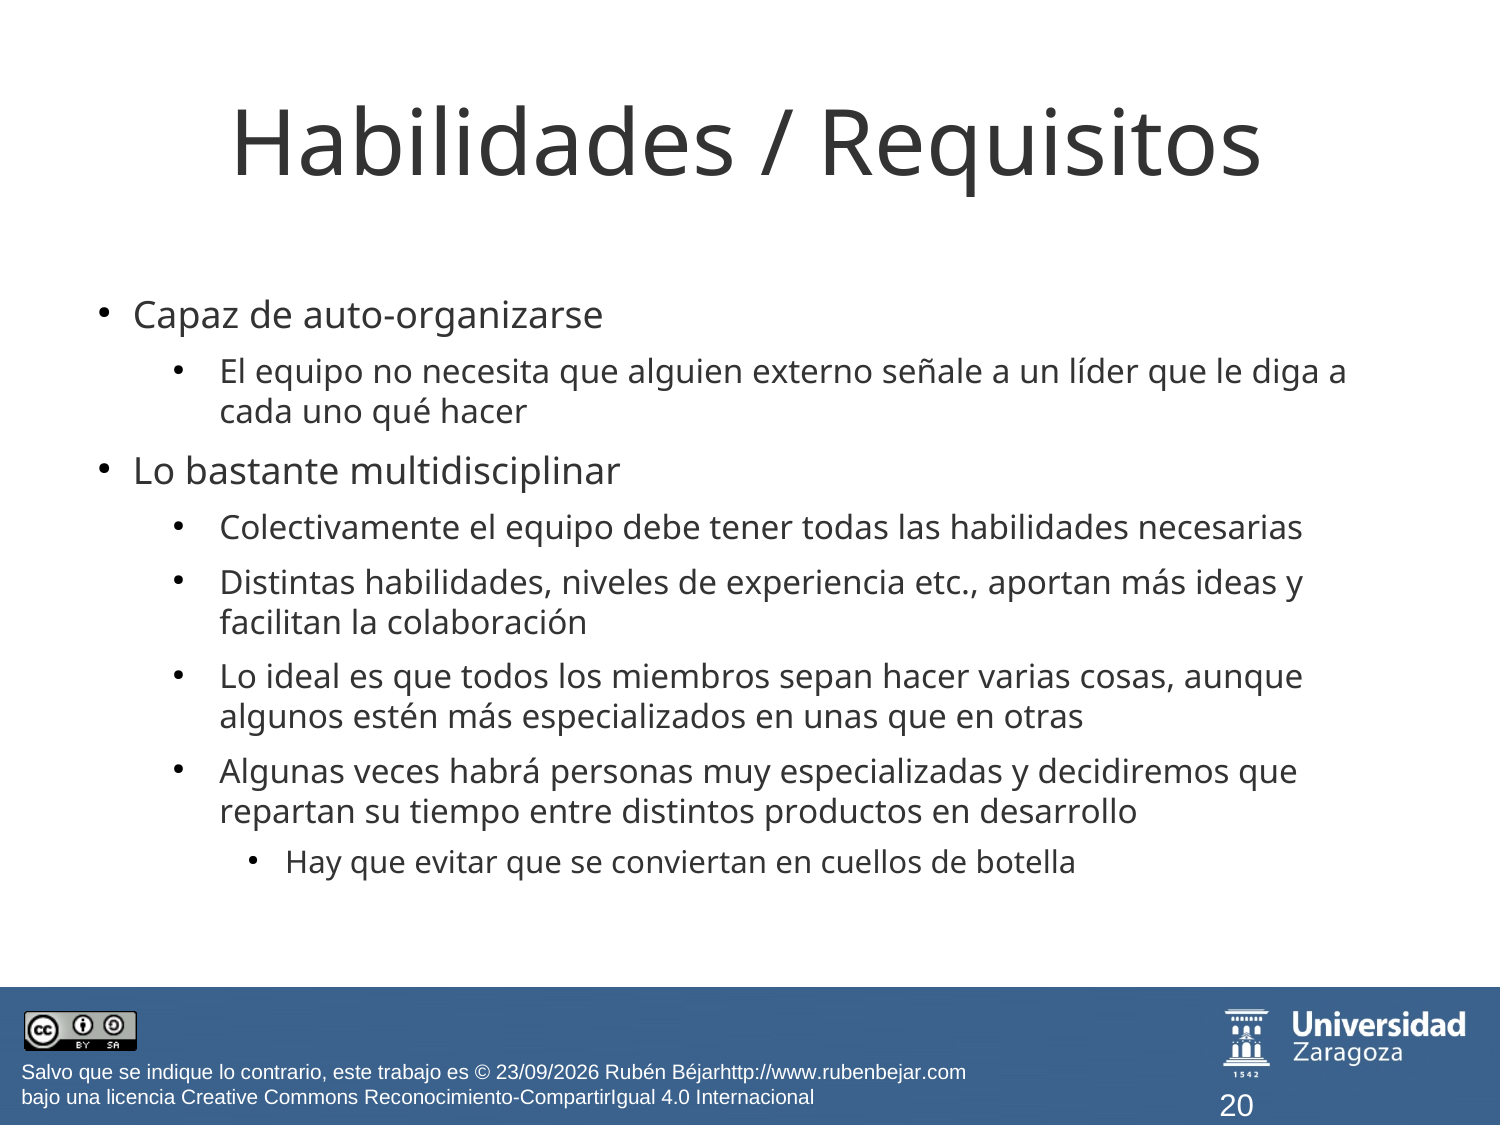

# Habilidades / Requisitos
Capaz de auto-organizarse
El equipo no necesita que alguien externo señale a un líder que le diga a cada uno qué hacer
Lo bastante multidisciplinar
Colectivamente el equipo debe tener todas las habilidades necesarias
Distintas habilidades, niveles de experiencia etc., aportan más ideas y facilitan la colaboración
Lo ideal es que todos los miembros sepan hacer varias cosas, aunque algunos estén más especializados en unas que en otras
Algunas veces habrá personas muy especializadas y decidiremos que repartan su tiempo entre distintos productos en desarrollo
Hay que evitar que se conviertan en cuellos de botella